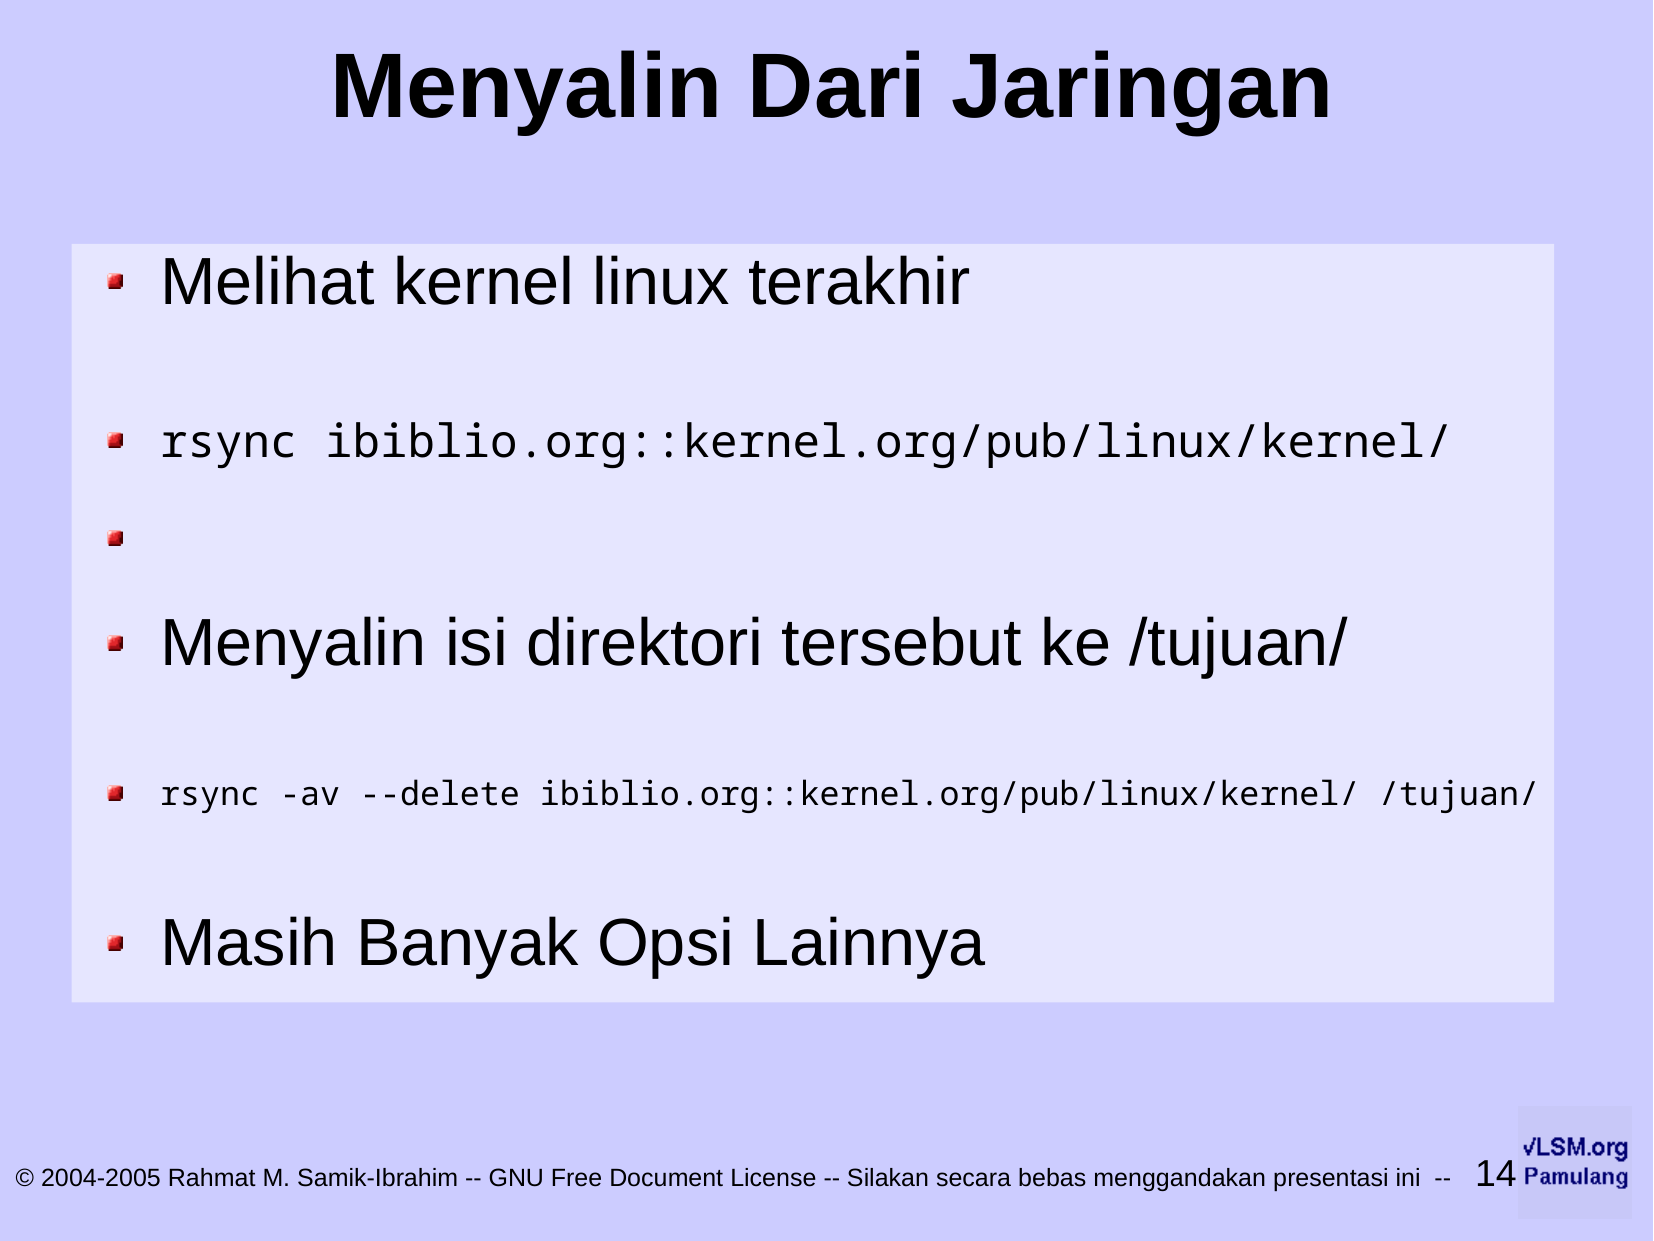

# Menyalin Dari Jaringan
Melihat kernel linux terakhir
rsync ibiblio.org::kernel.org/pub/linux/kernel/
Menyalin isi direktori tersebut ke /tujuan/
rsync -av --delete ibiblio.org::kernel.org/pub/linux/kernel/ /tujuan/
Masih Banyak Opsi Lainnya